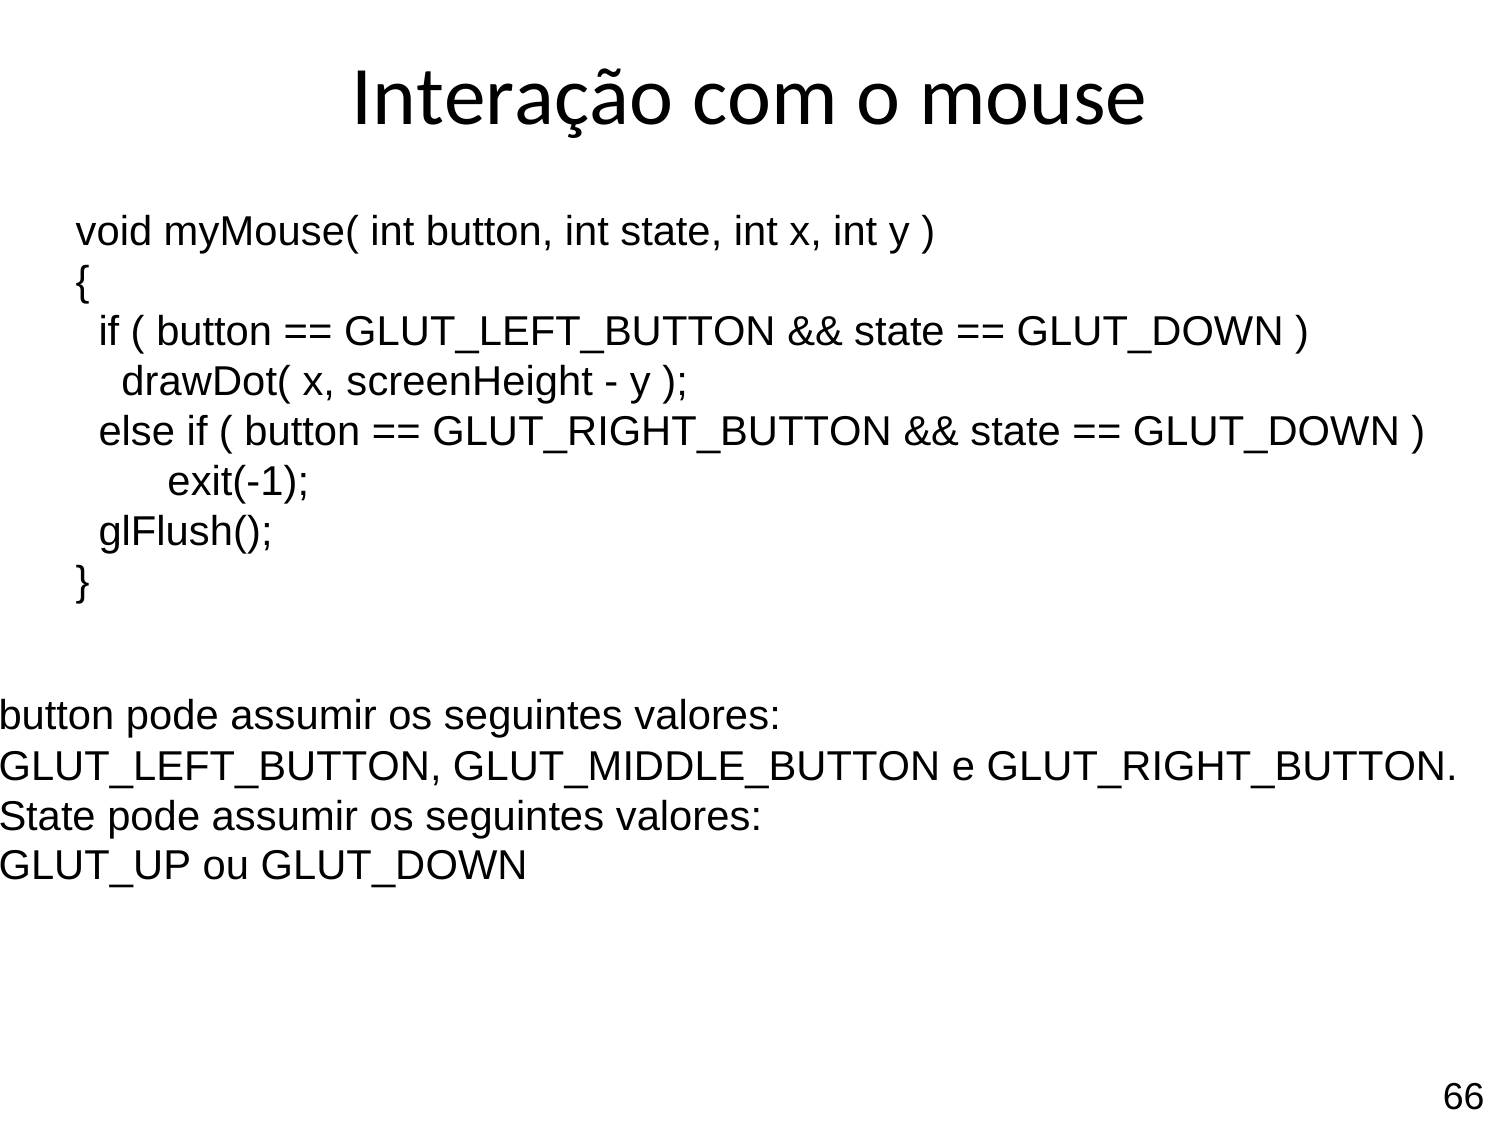

# Interação com o mouse
void myMouse( int button, int state, int x, int y )
{
 if ( button == GLUT_LEFT_BUTTON && state == GLUT_DOWN )
 drawDot( x, screenHeight - y );
 else if ( button == GLUT_RIGHT_BUTTON && state == GLUT_DOWN )
 exit(-1);
 glFlush();
}
button pode assumir os seguintes valores:
GLUT_LEFT_BUTTON, GLUT_MIDDLE_BUTTON e GLUT_RIGHT_BUTTON.
State pode assumir os seguintes valores:
GLUT_UP ou GLUT_DOWN
66